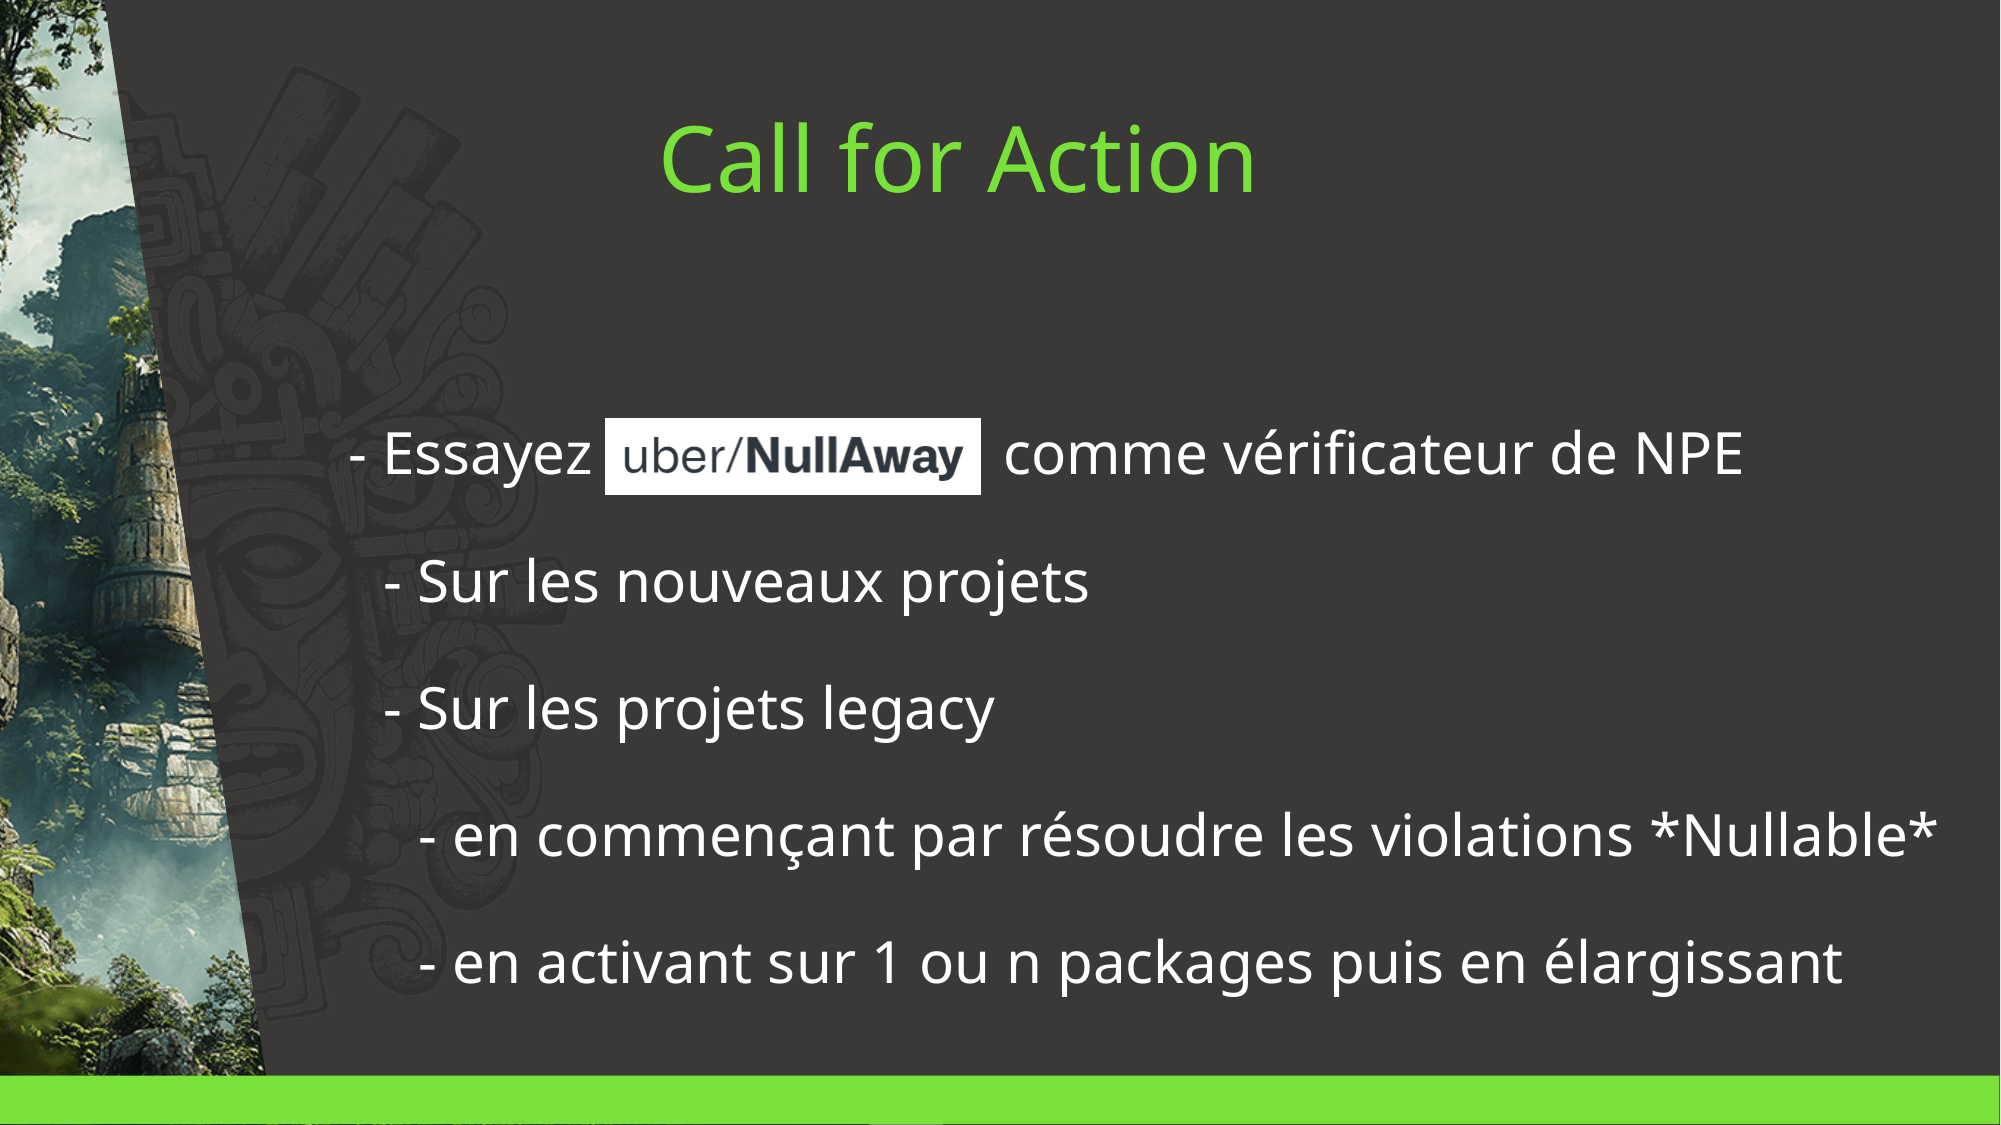

Call for Action
- Essayez comme vérificateur de NPE
- Sur les nouveaux projets
- Sur les projets legacy
- en commençant par résoudre les violations *Nullable*
- en activant sur 1 ou n packages puis en élargissant